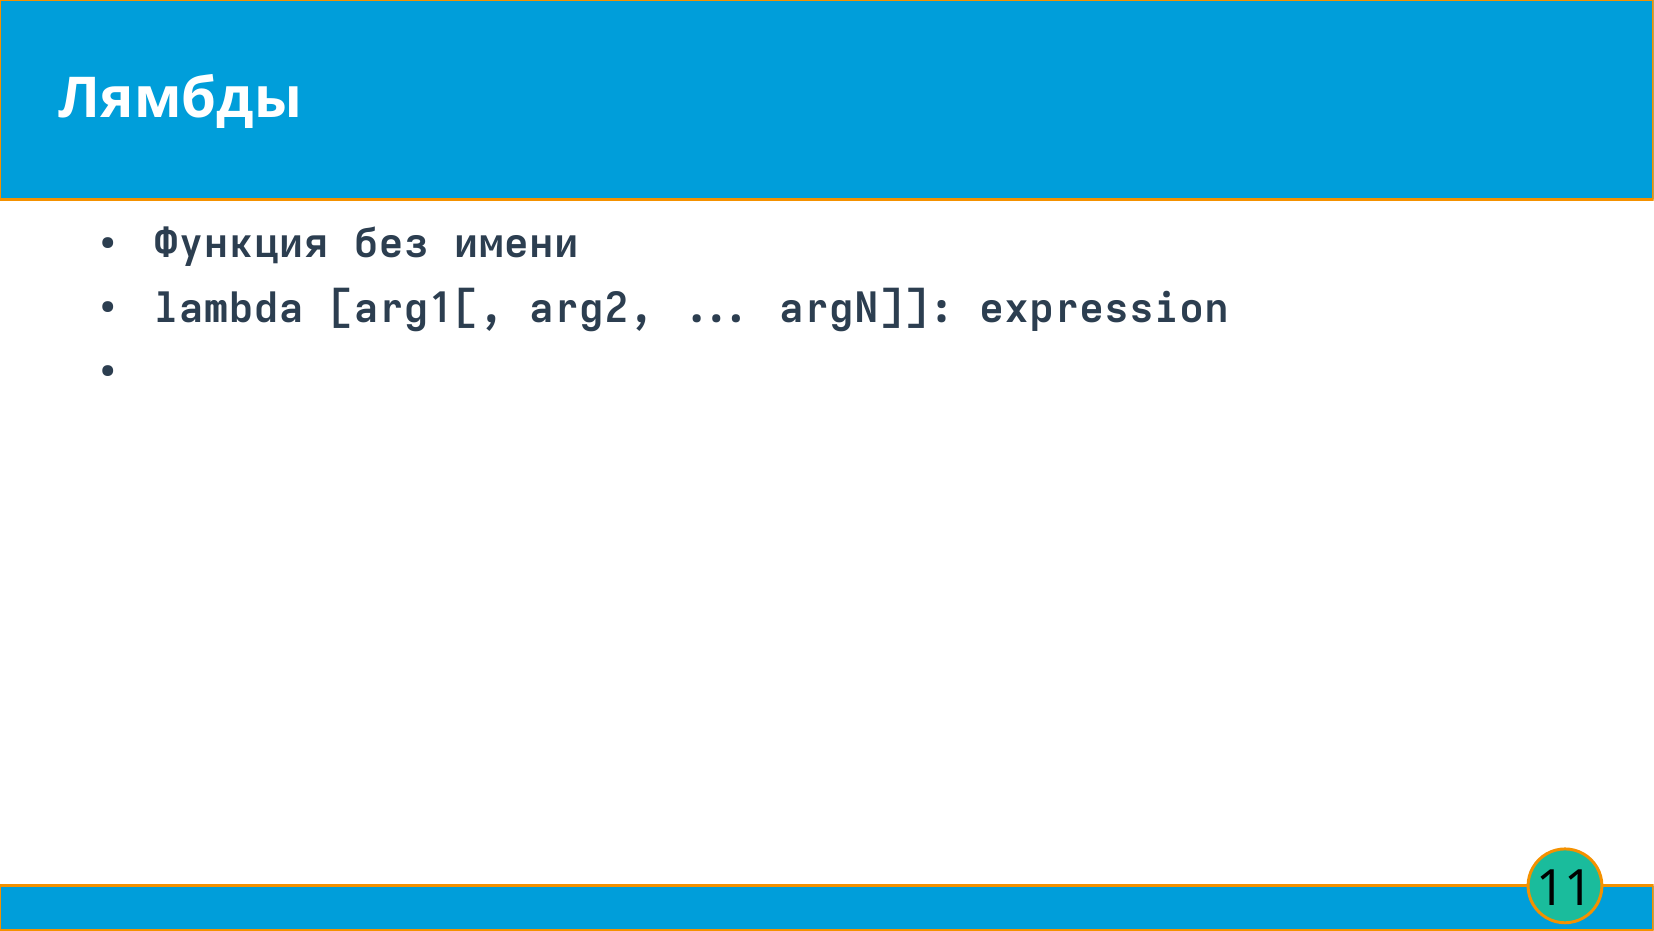

# Лямбды
Функция без имени
lambda [arg1[, arg2, ... argN]]: expression